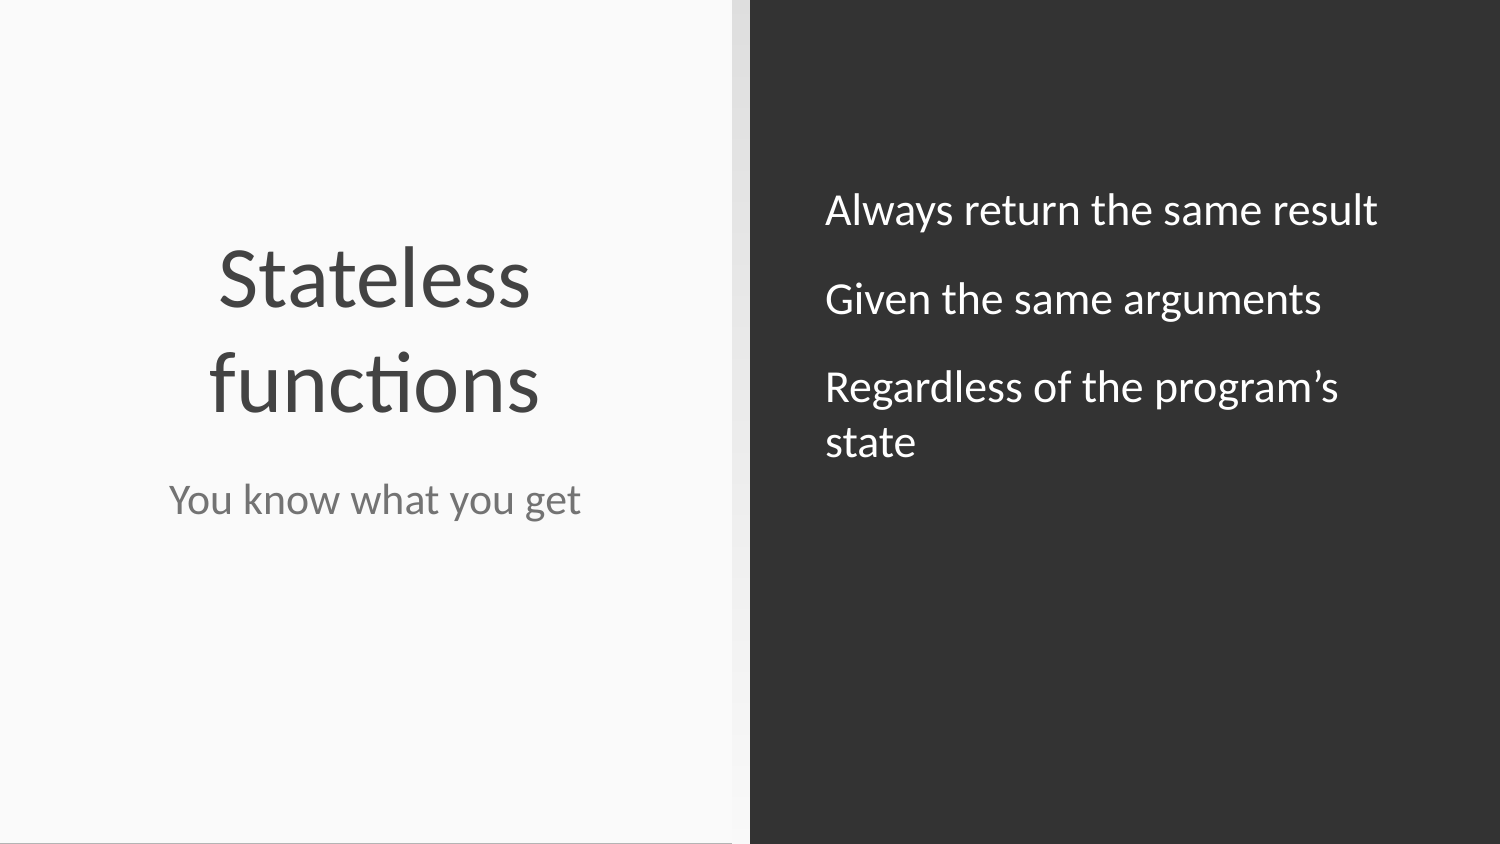

Always return the same result
Given the same arguments
Regardless of the program’s state
# Stateless functions
You know what you get